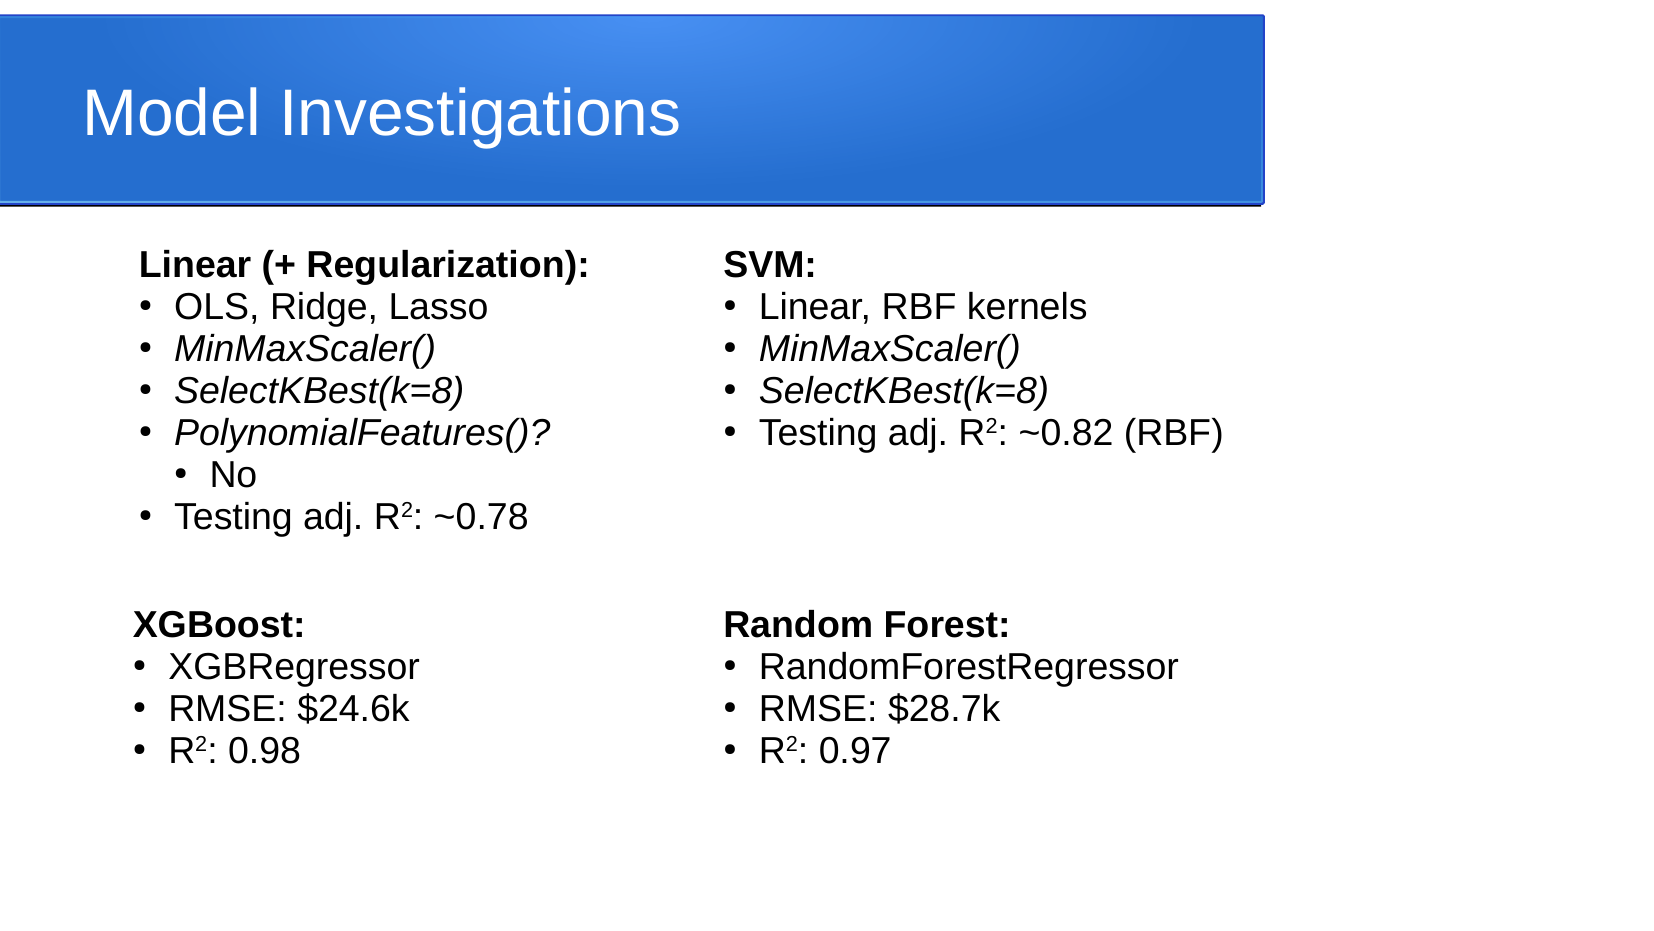

# Model Investigations
Linear (+ Regularization):
OLS, Ridge, Lasso
MinMaxScaler()
SelectKBest(k=8)
PolynomialFeatures()?
No
Testing adj. R2: ~0.78
SVM:
Linear, RBF kernels
MinMaxScaler()
SelectKBest(k=8)
Testing adj. R2: ~0.82 (RBF)
XGBoost:
XGBRegressor
RMSE: $24.6k
R2: 0.98
Random Forest:
RandomForestRegressor
RMSE: $28.7k
R2: 0.97